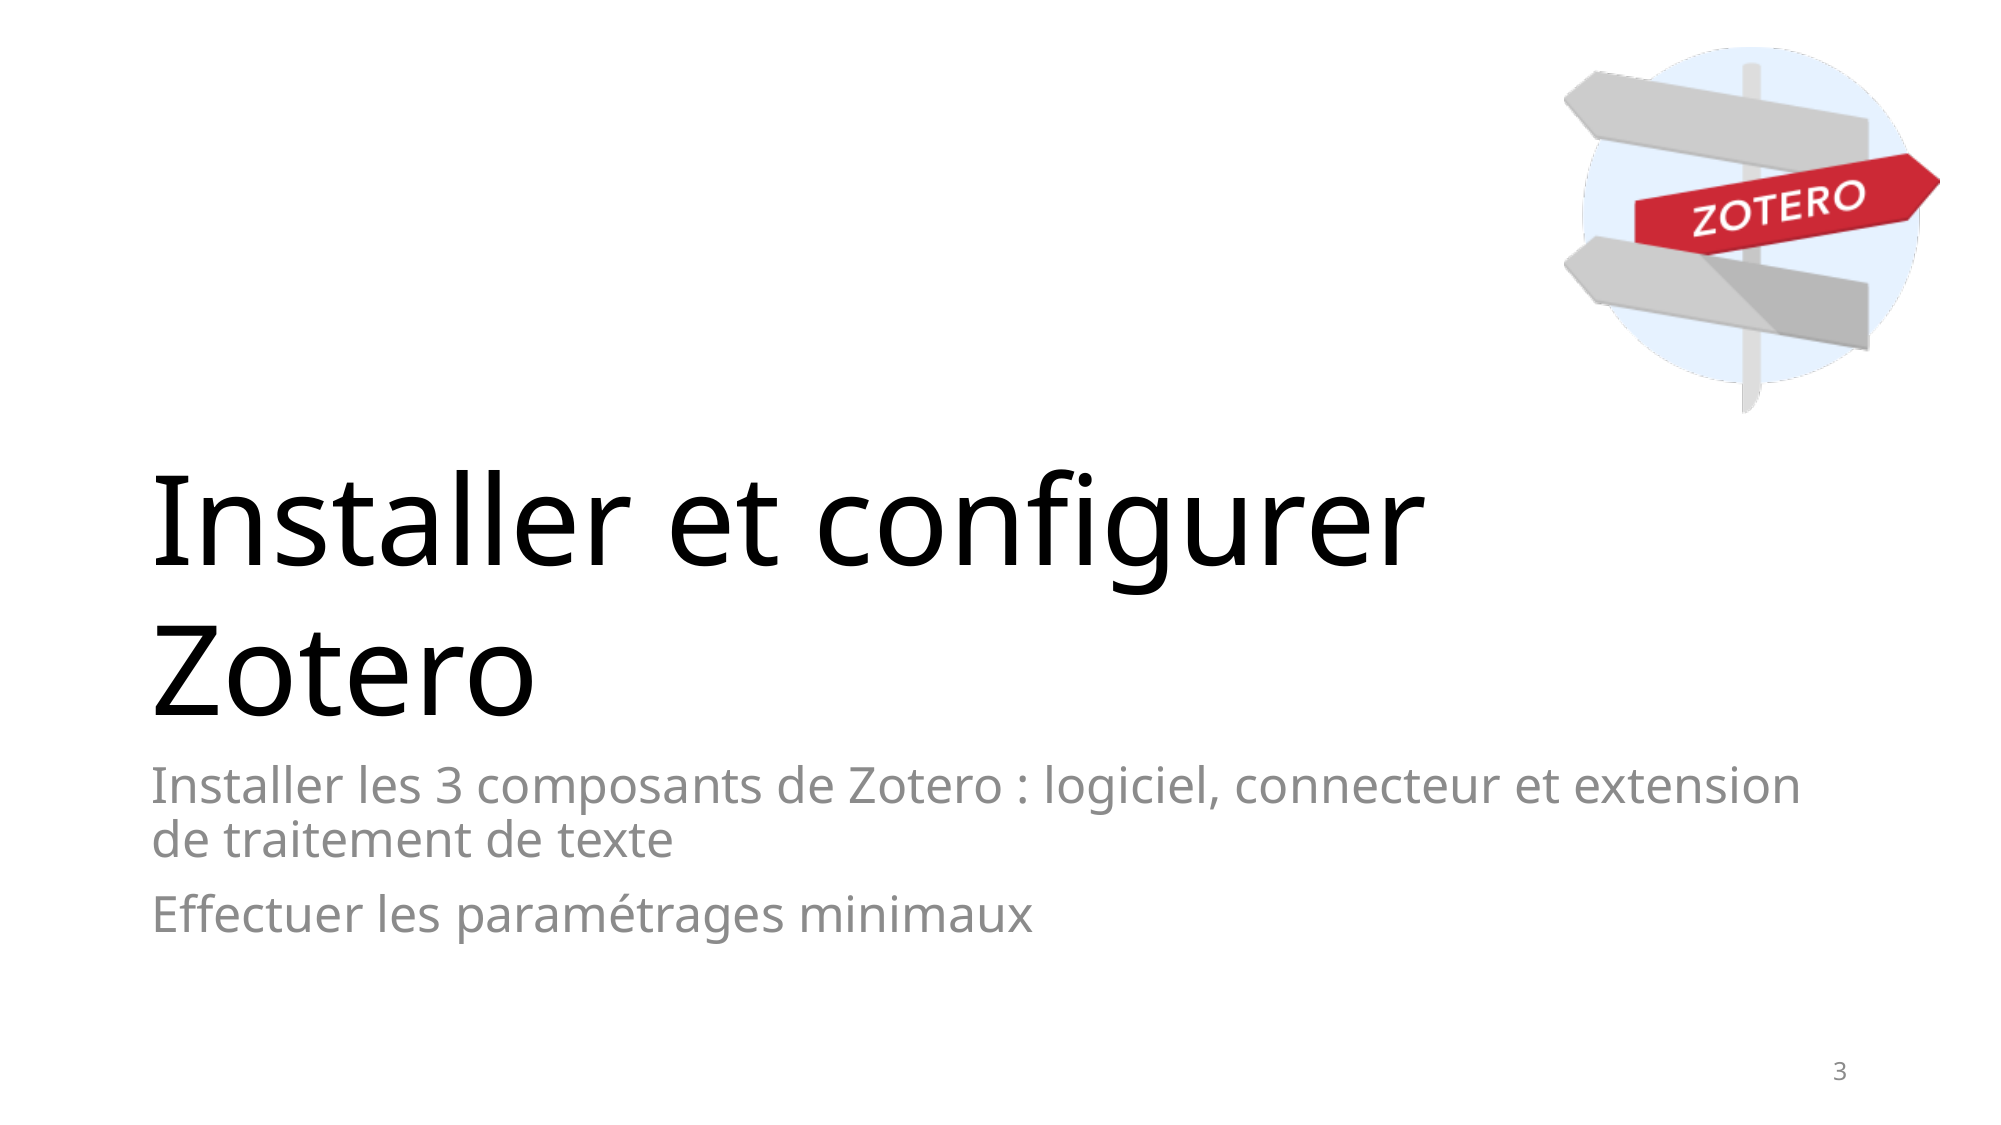

# Installer et configurer Zotero
Installer les 3 composants de Zotero : logiciel, connecteur et extension de traitement de texte
Effectuer les paramétrages minimaux
3